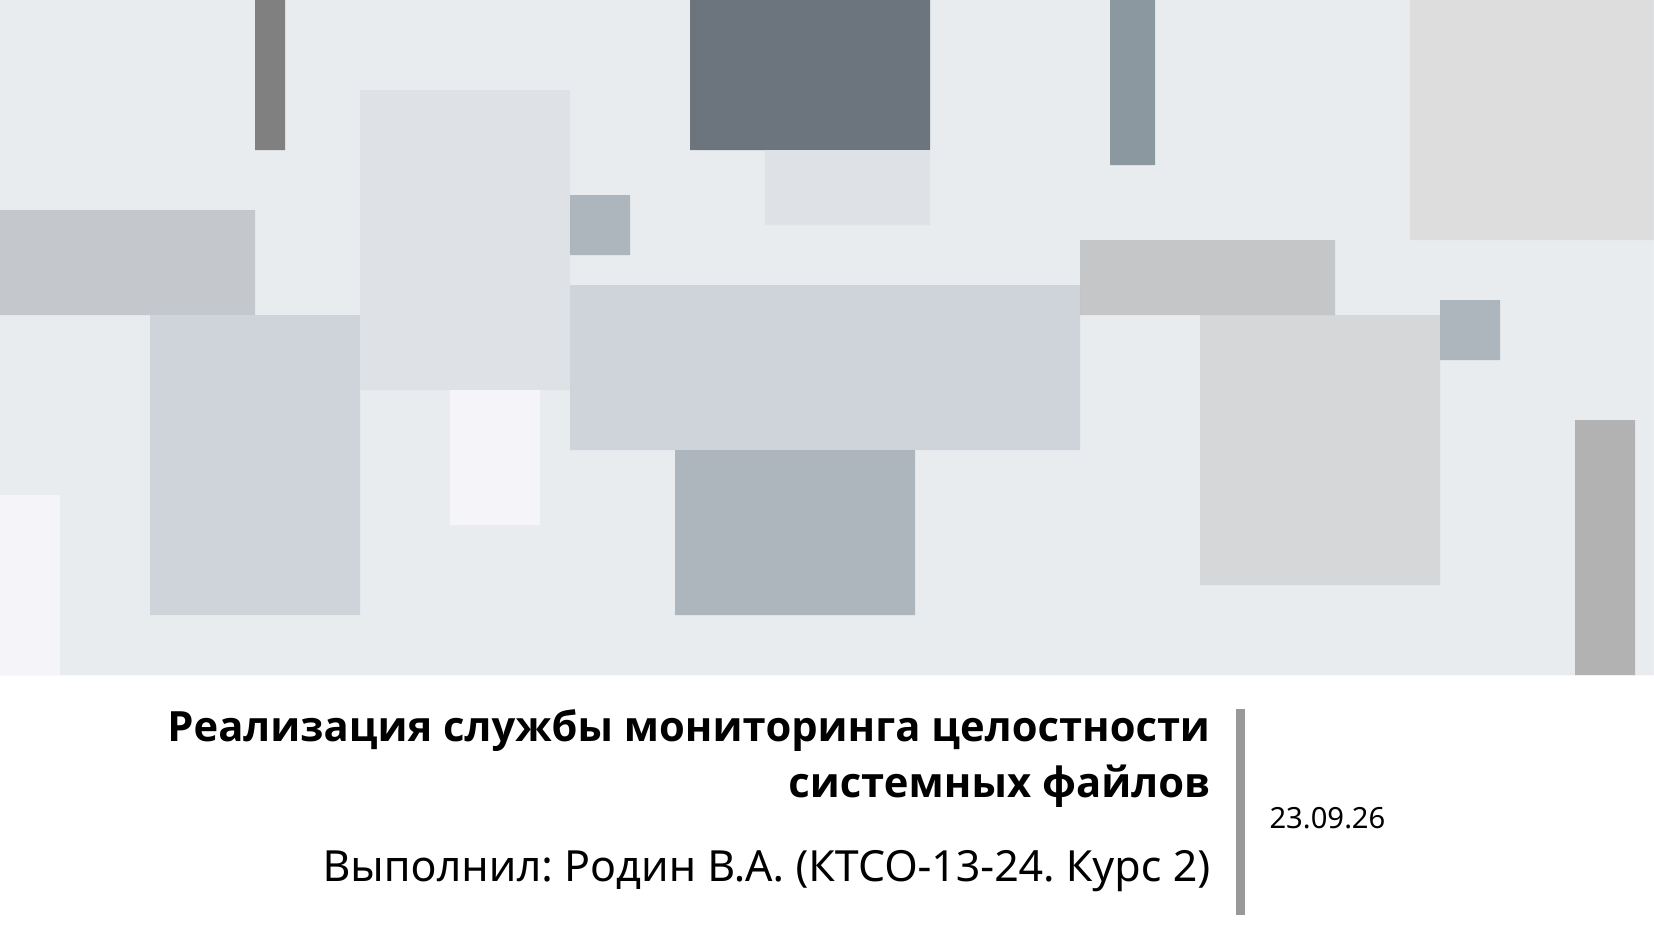

# Реализация службы мониторинга целостности системных файлов
Выполнил: Родин В.А. (КТСО-13-24. Курс 2)